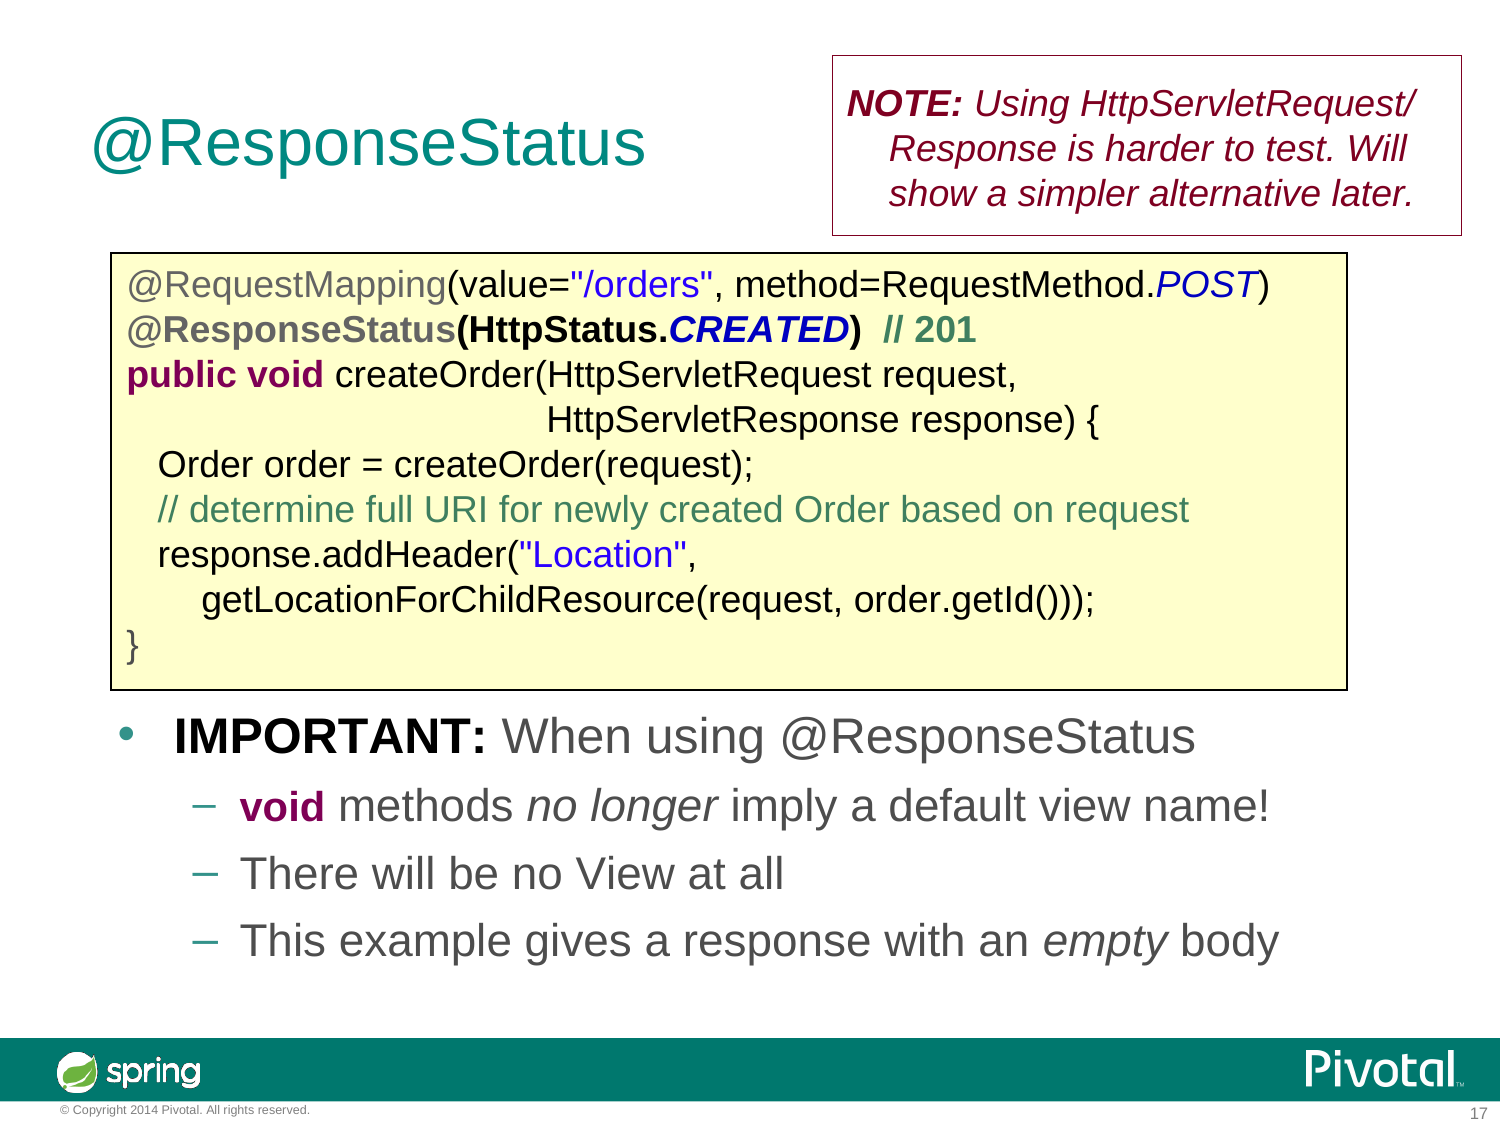

# @ResponseStatus
NOTE: Using HttpServletRequest/
 Response is harder to test. Will
 show a simpler alternative later.
@RequestMapping(value="/orders", method=RequestMethod.POST)
@ResponseStatus(HttpStatus.CREATED) // 201
public void createOrder(HttpServletRequest request,
 HttpServletResponse response) {
 Order order = createOrder(request);
 // determine full URI for newly created Order based on request
 response.addHeader("Location",
	getLocationForChildResource(request, order.getId()));
}
IMPORTANT: When using @ResponseStatus
void methods no longer imply a default view name!
There will be no View at all
This example gives a response with an empty body